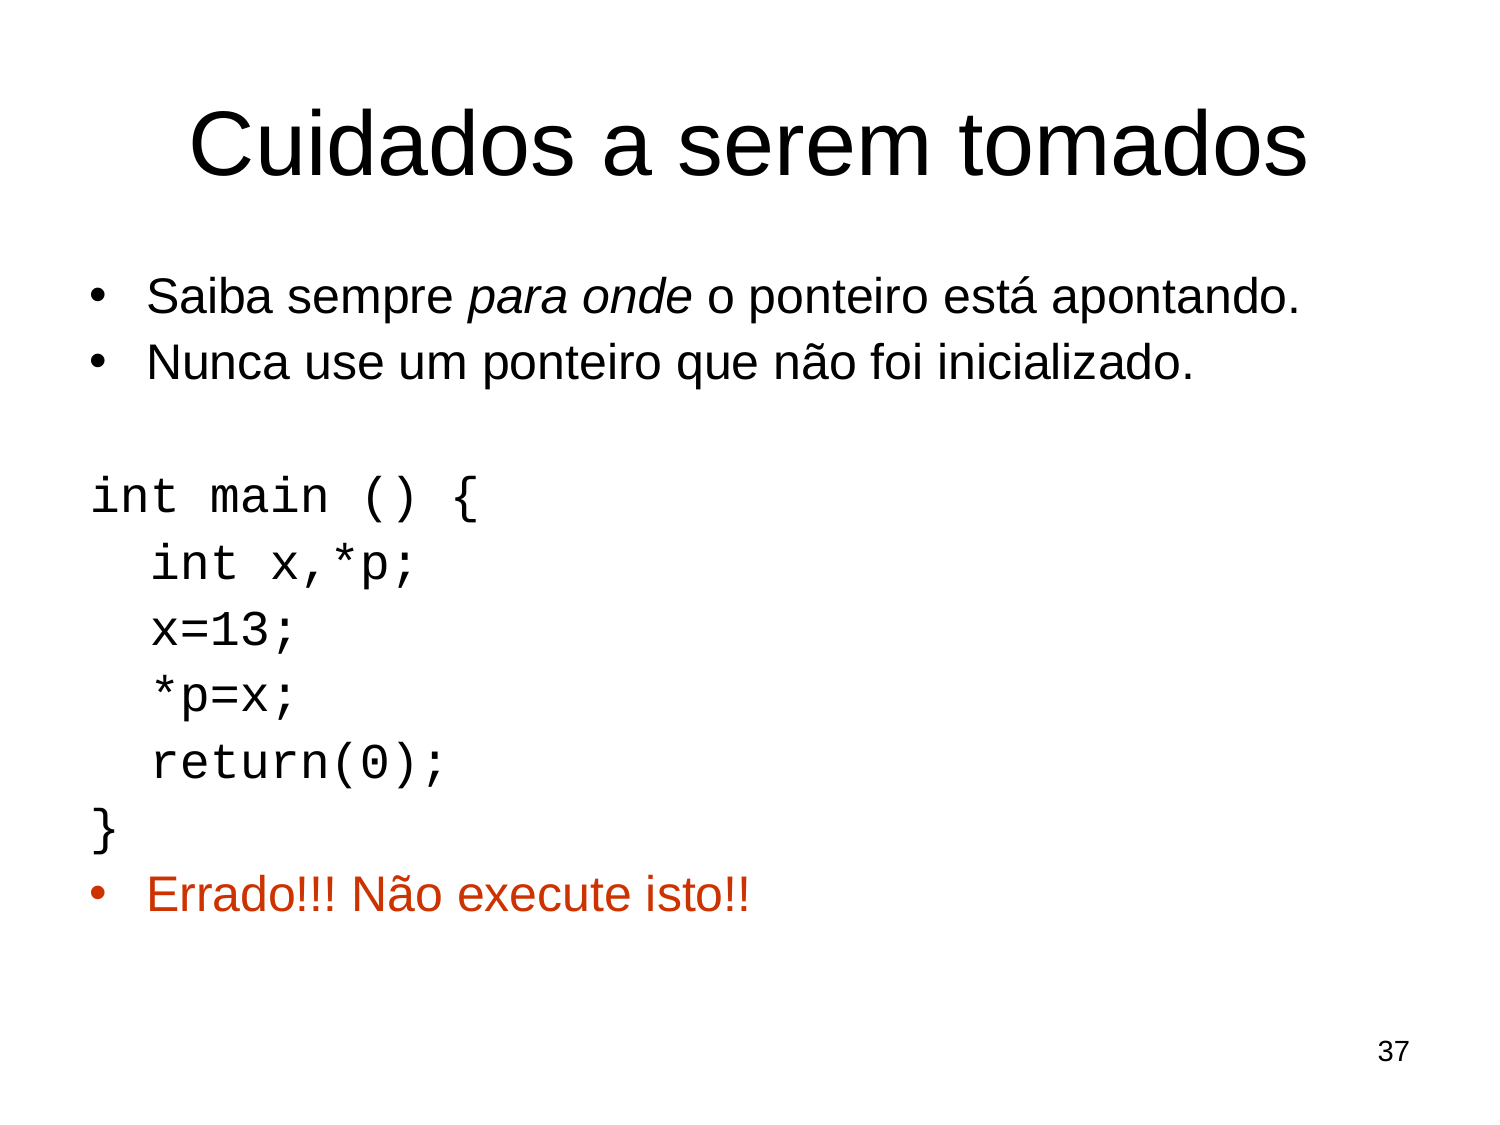

# Cuidados a serem tomados
Saiba sempre para onde o ponteiro está apontando.
Nunca use um ponteiro que não foi inicializado.
int main () {
 int x,*p;
 x=13;
 *p=x;
 return(0);
}
Errado!!! Não execute isto!!
37